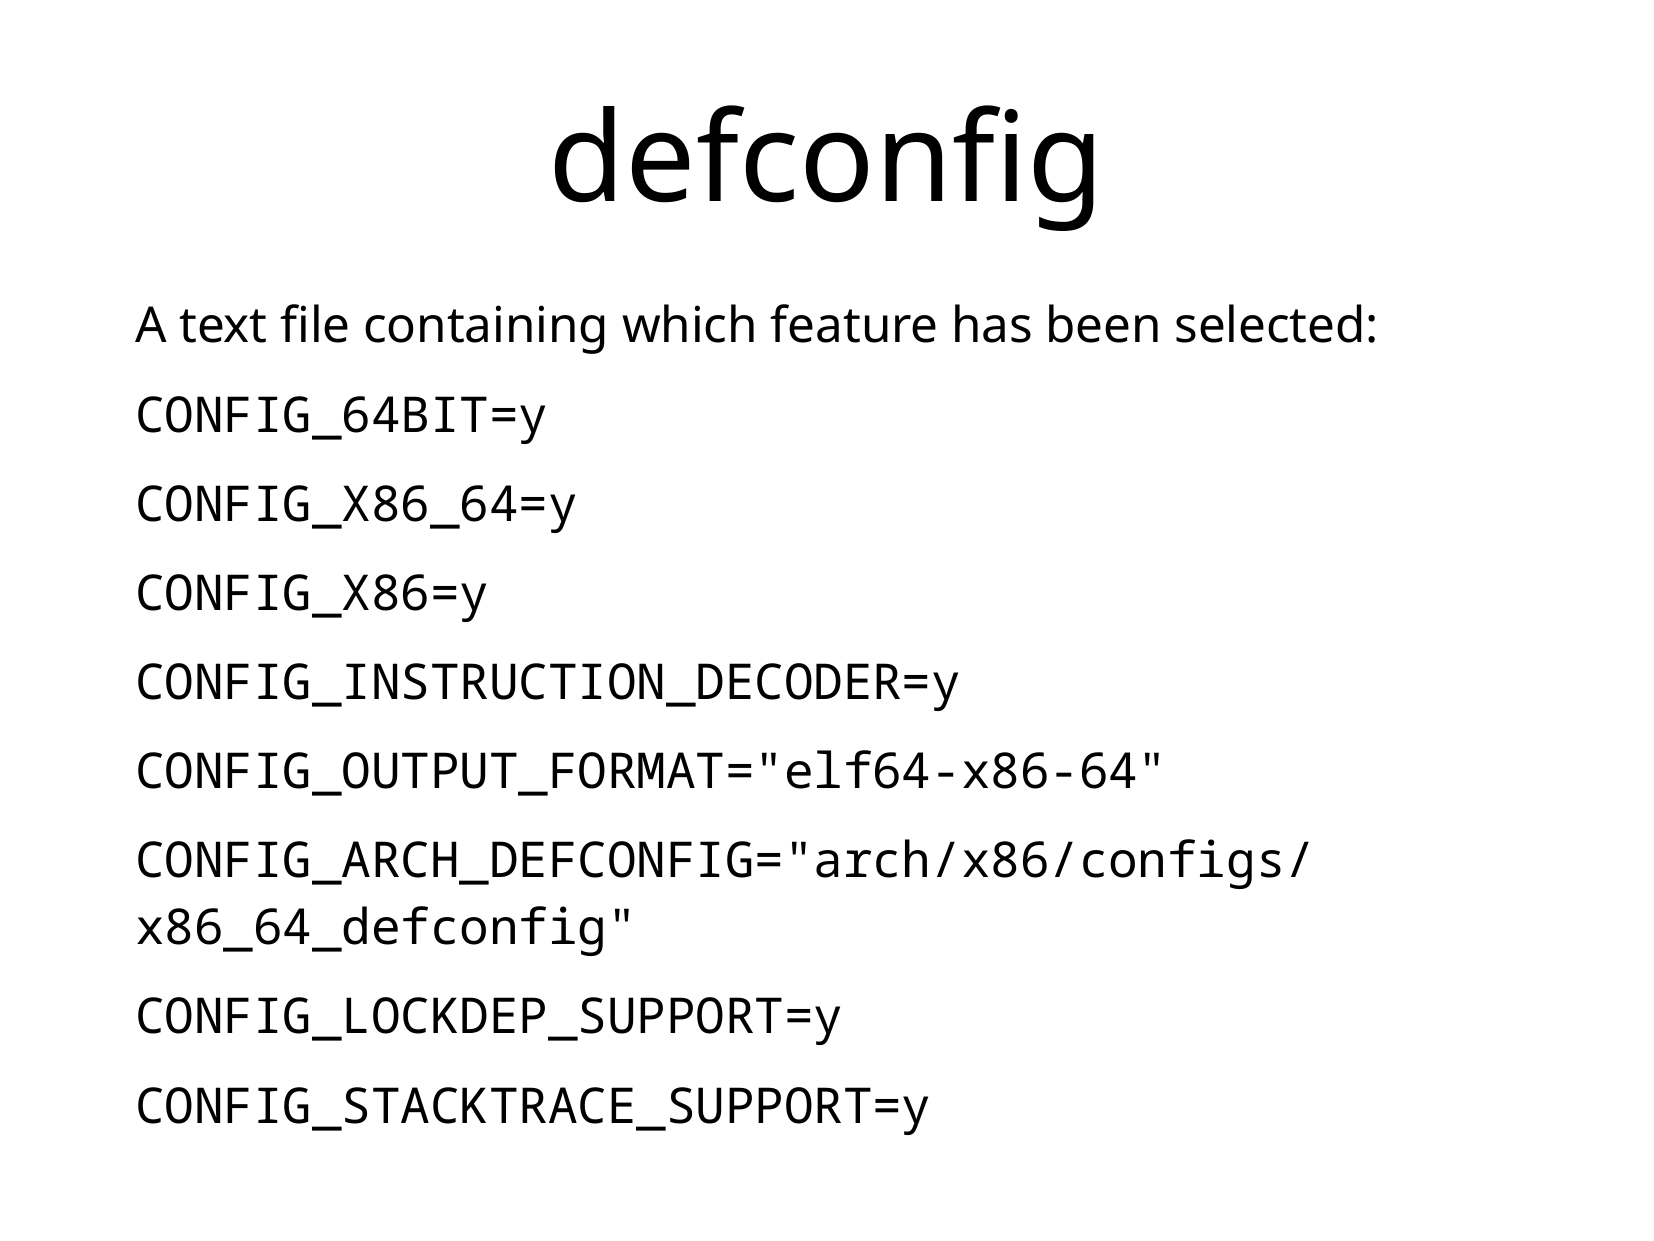

# defconfig
A text file containing which feature has been selected:
CONFIG_64BIT=y
CONFIG_X86_64=y
CONFIG_X86=y
CONFIG_INSTRUCTION_DECODER=y
CONFIG_OUTPUT_FORMAT="elf64-x86-64"
CONFIG_ARCH_DEFCONFIG="arch/x86/configs/x86_64_defconfig"
CONFIG_LOCKDEP_SUPPORT=y
CONFIG_STACKTRACE_SUPPORT=y